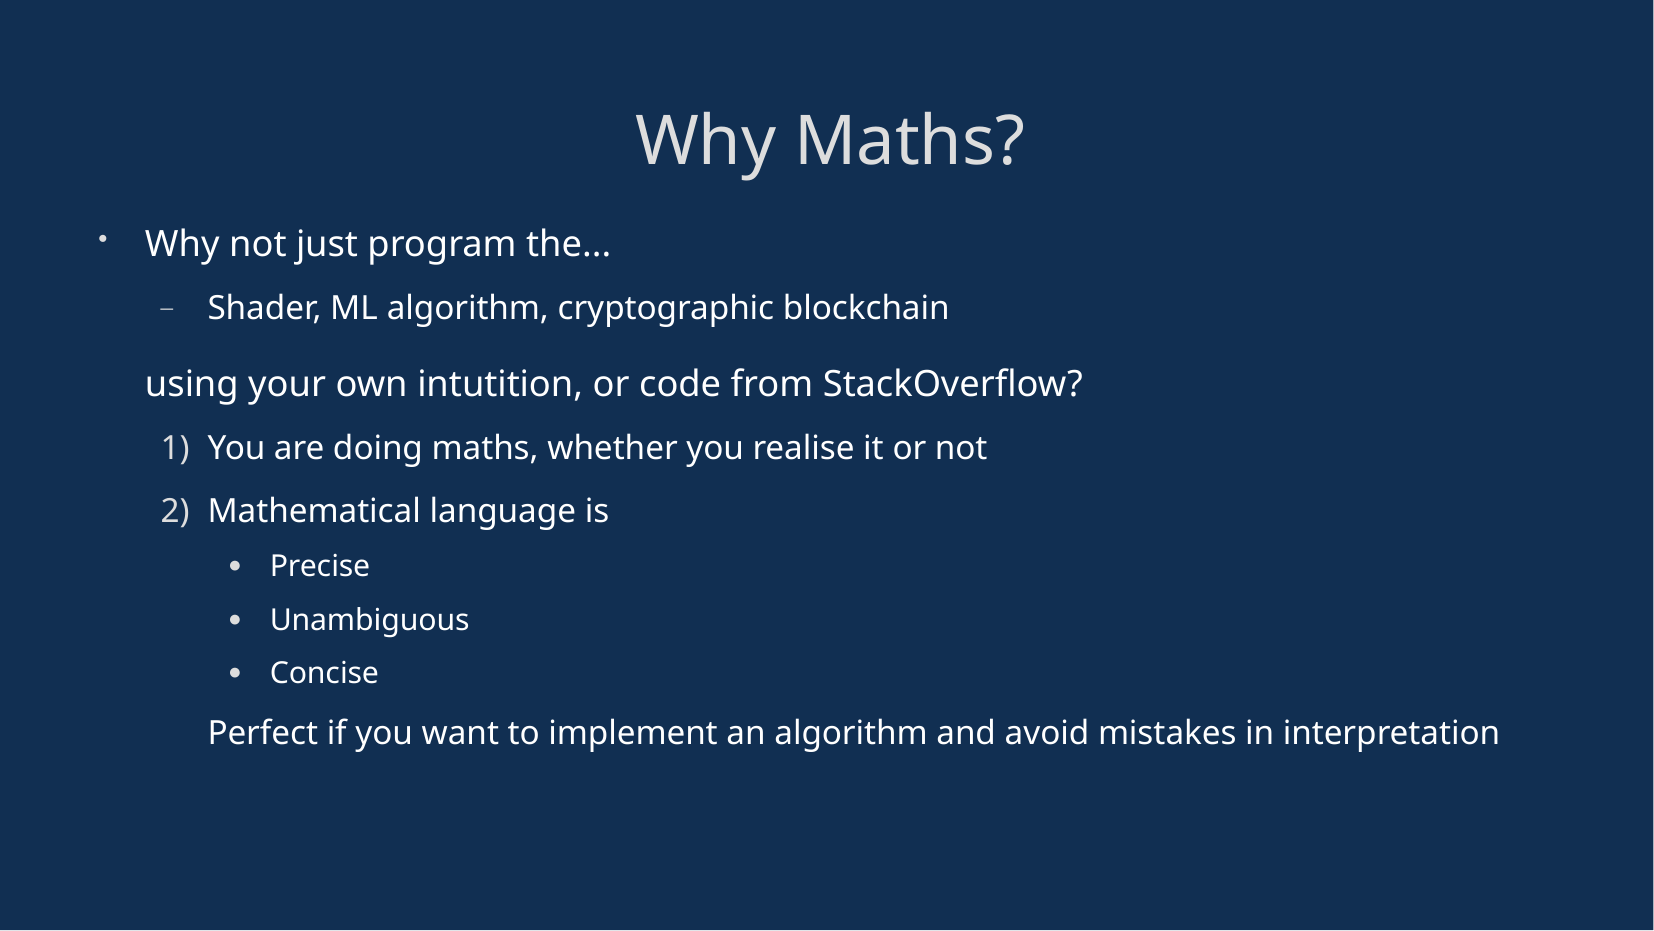

# Why Maths?
Why not just program the...
Shader, ML algorithm, cryptographic blockchain
using your own intutition, or code from StackOverflow?
You are doing maths, whether you realise it or not
Mathematical language is
Precise
Unambiguous
Concise
Perfect if you want to implement an algorithm and avoid mistakes in interpretation